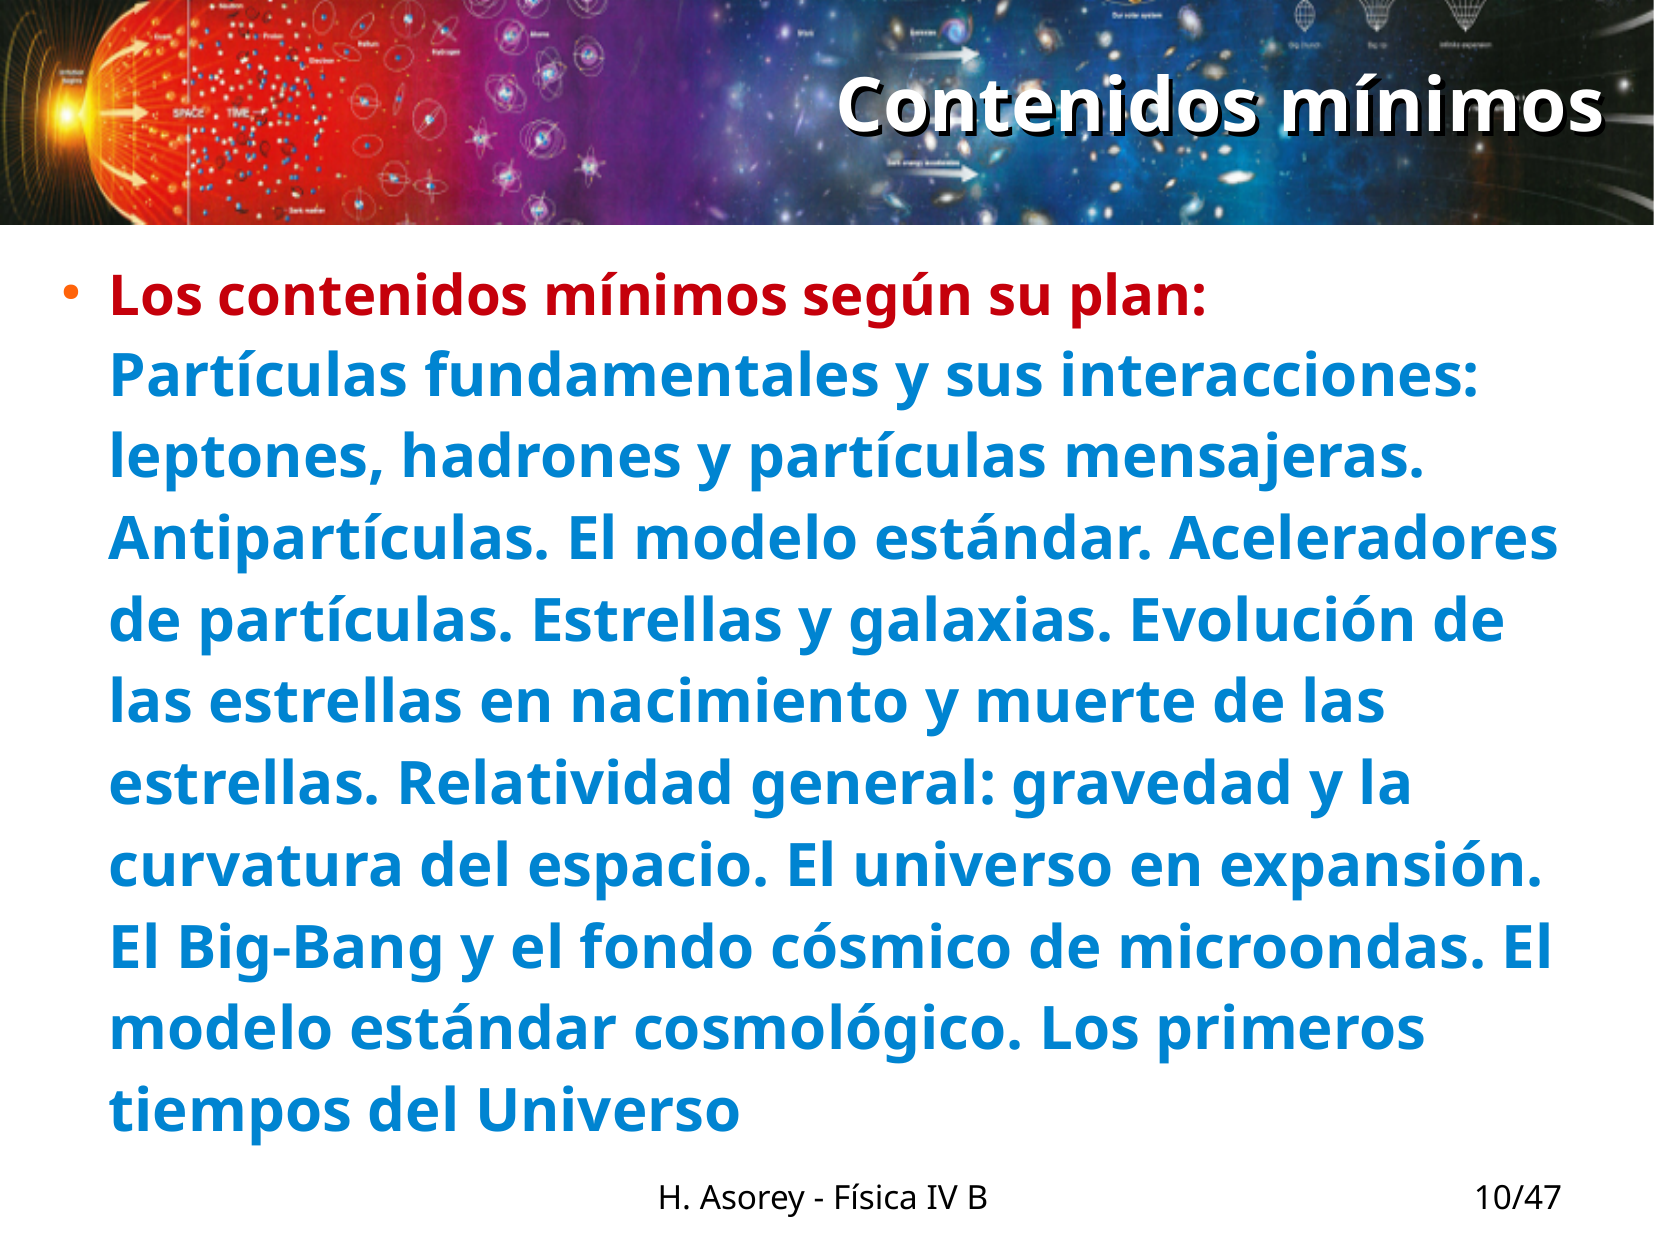

# Contenidos mínimos
Los contenidos mínimos según su plan:
Partículas fundamentales y sus interacciones: leptones, hadrones y partículas mensajeras. Antipartículas. El modelo estándar. Aceleradores de partículas. Estrellas y galaxias. Evolución de las estrellas en nacimiento y muerte de las estrellas. Relatividad general: gravedad y la curvatura del espacio. El universo en expansión. El Big-Bang y el fondo cósmico de microondas. El modelo estándar cosmológico. Los primeros tiempos del Universo
H. Asorey - Física IV B
10